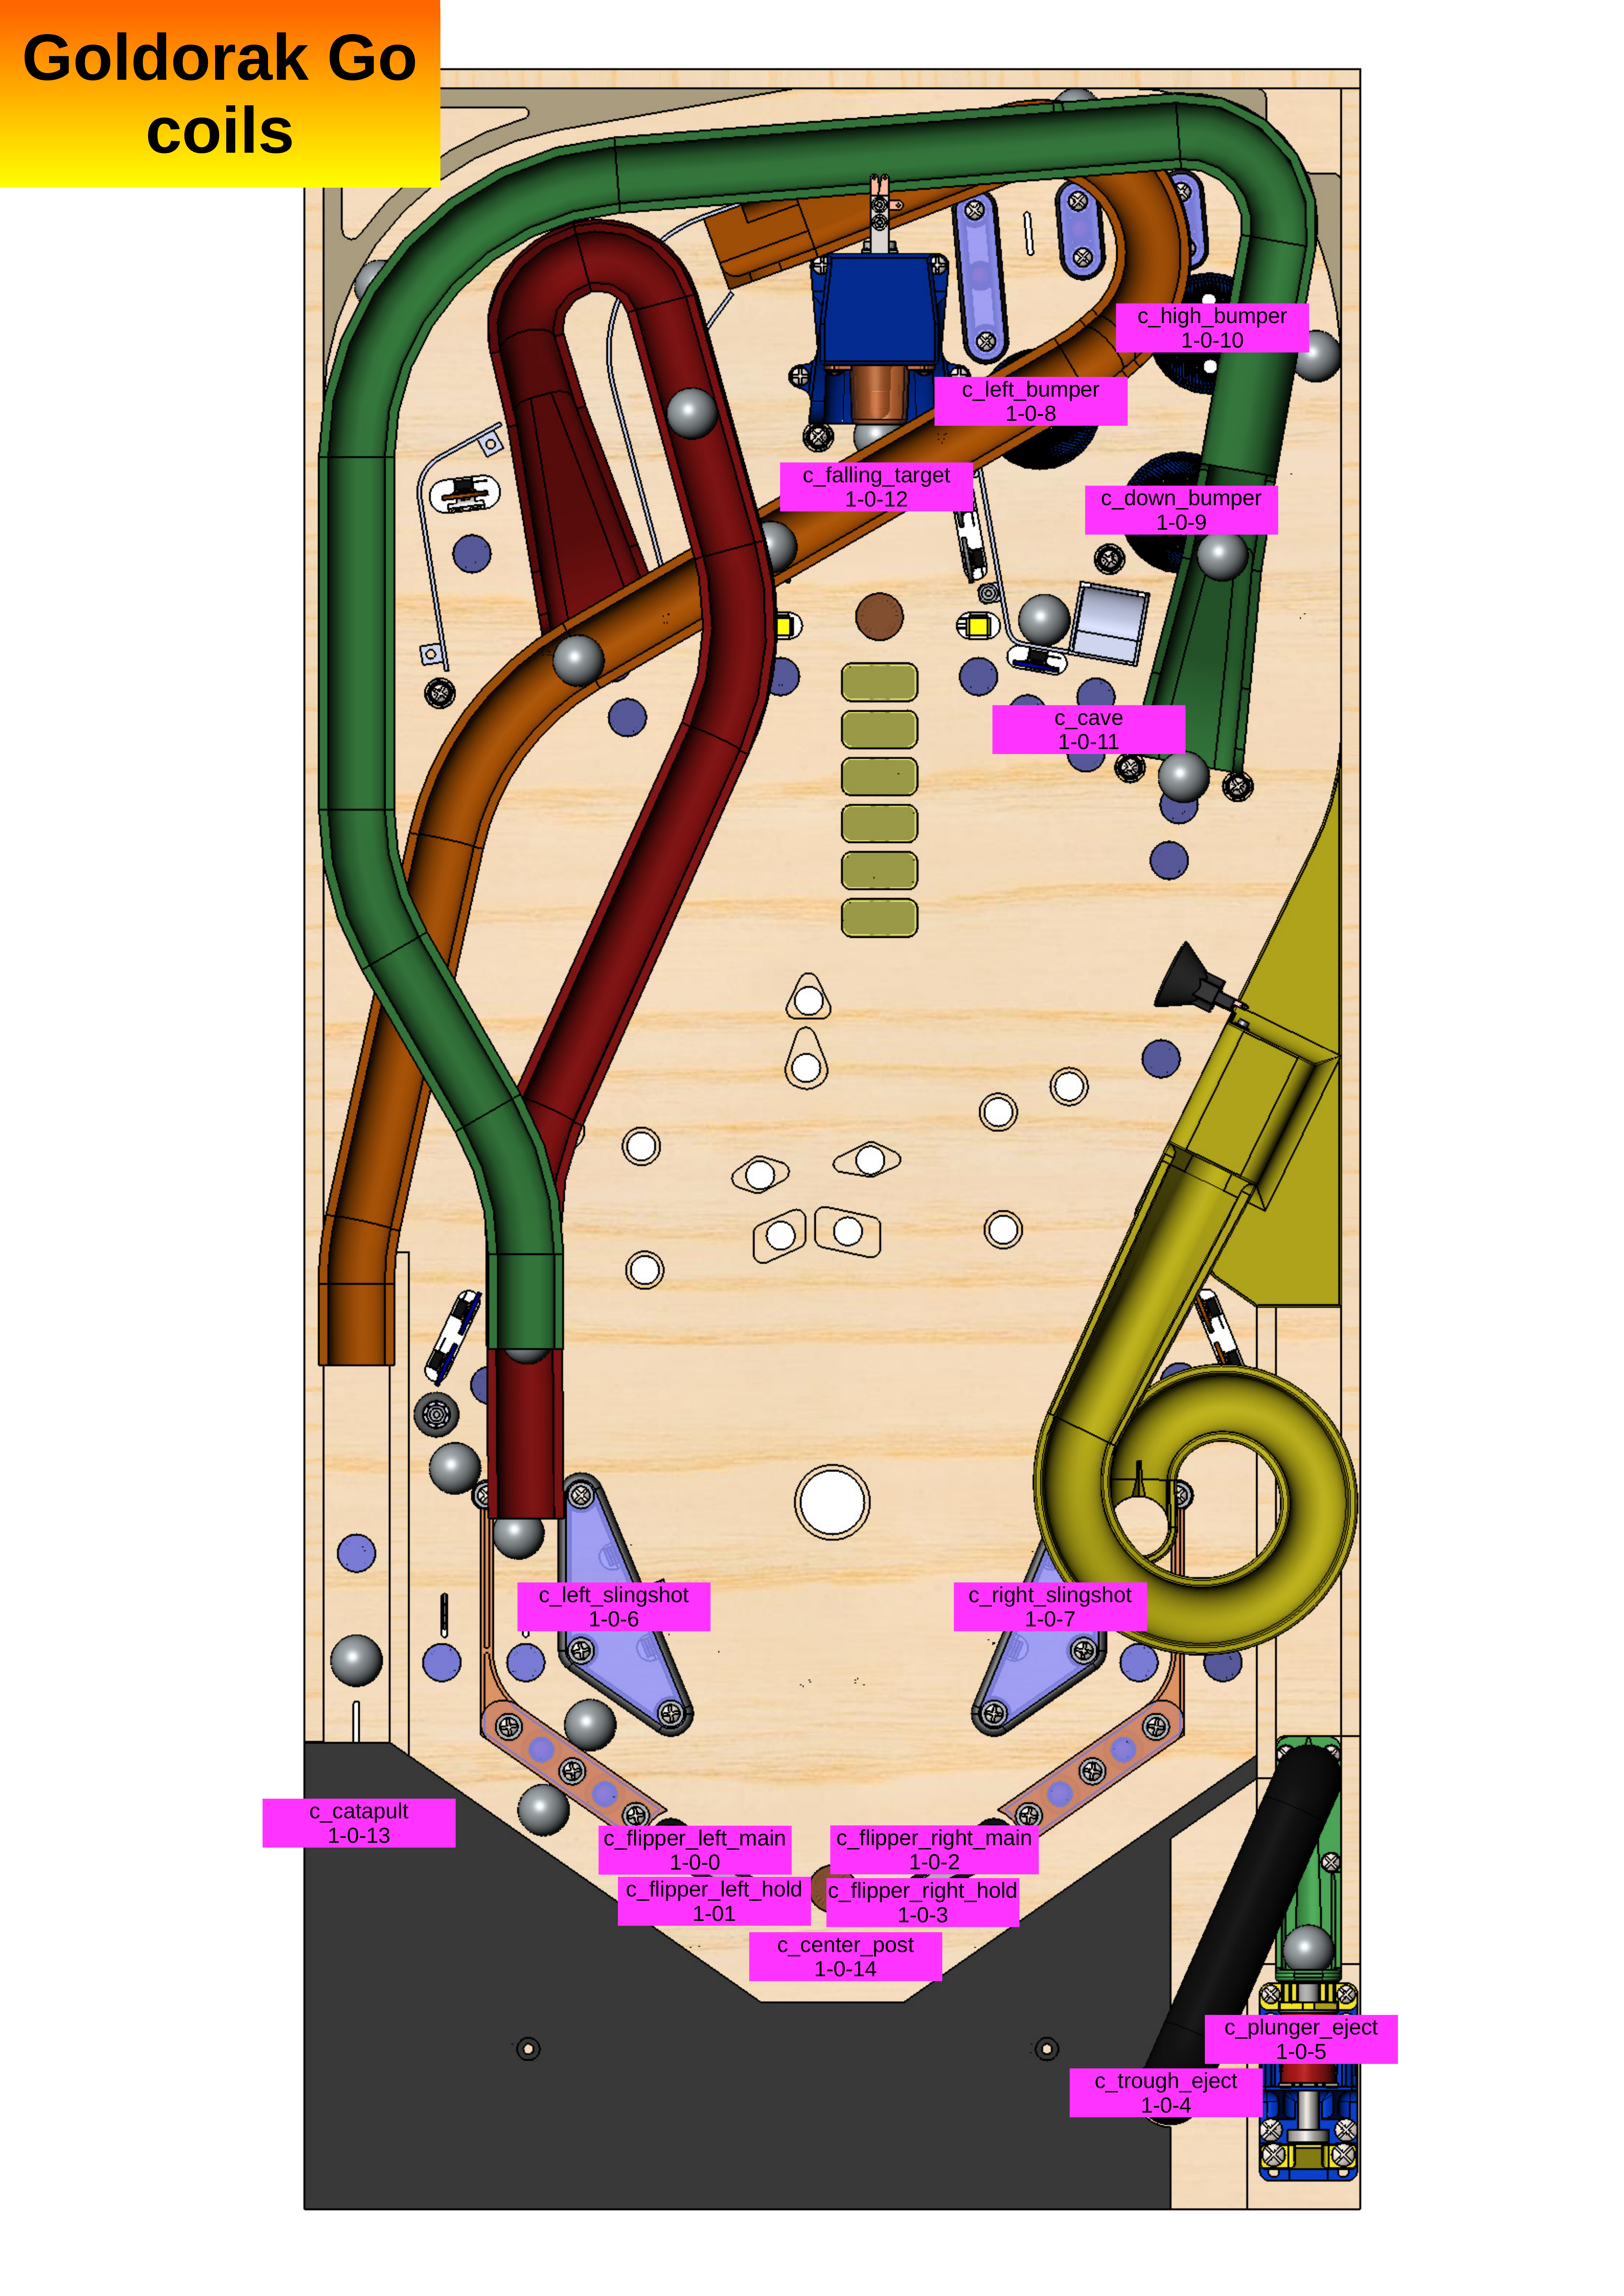

# Goldorak Go coils
c_high_bumper
1-0-10
c_left_bumper
1-0-8
c_falling_target
1-0-12
c_down_bumper
1-0-9
c_cave
1-0-11
c_left_slingshot
1-0-6
c_right_slingshot
1-0-7
c_catapult
1-0-13
c_flipper_right_main
1-0-2
c_flipper_left_main
1-0-0
c_flipper_left_hold
1-01
c_flipper_right_hold
1-0-3
c_center_post
1-0-14
c_plunger_eject
1-0-5
c_trough_eject
1-0-4